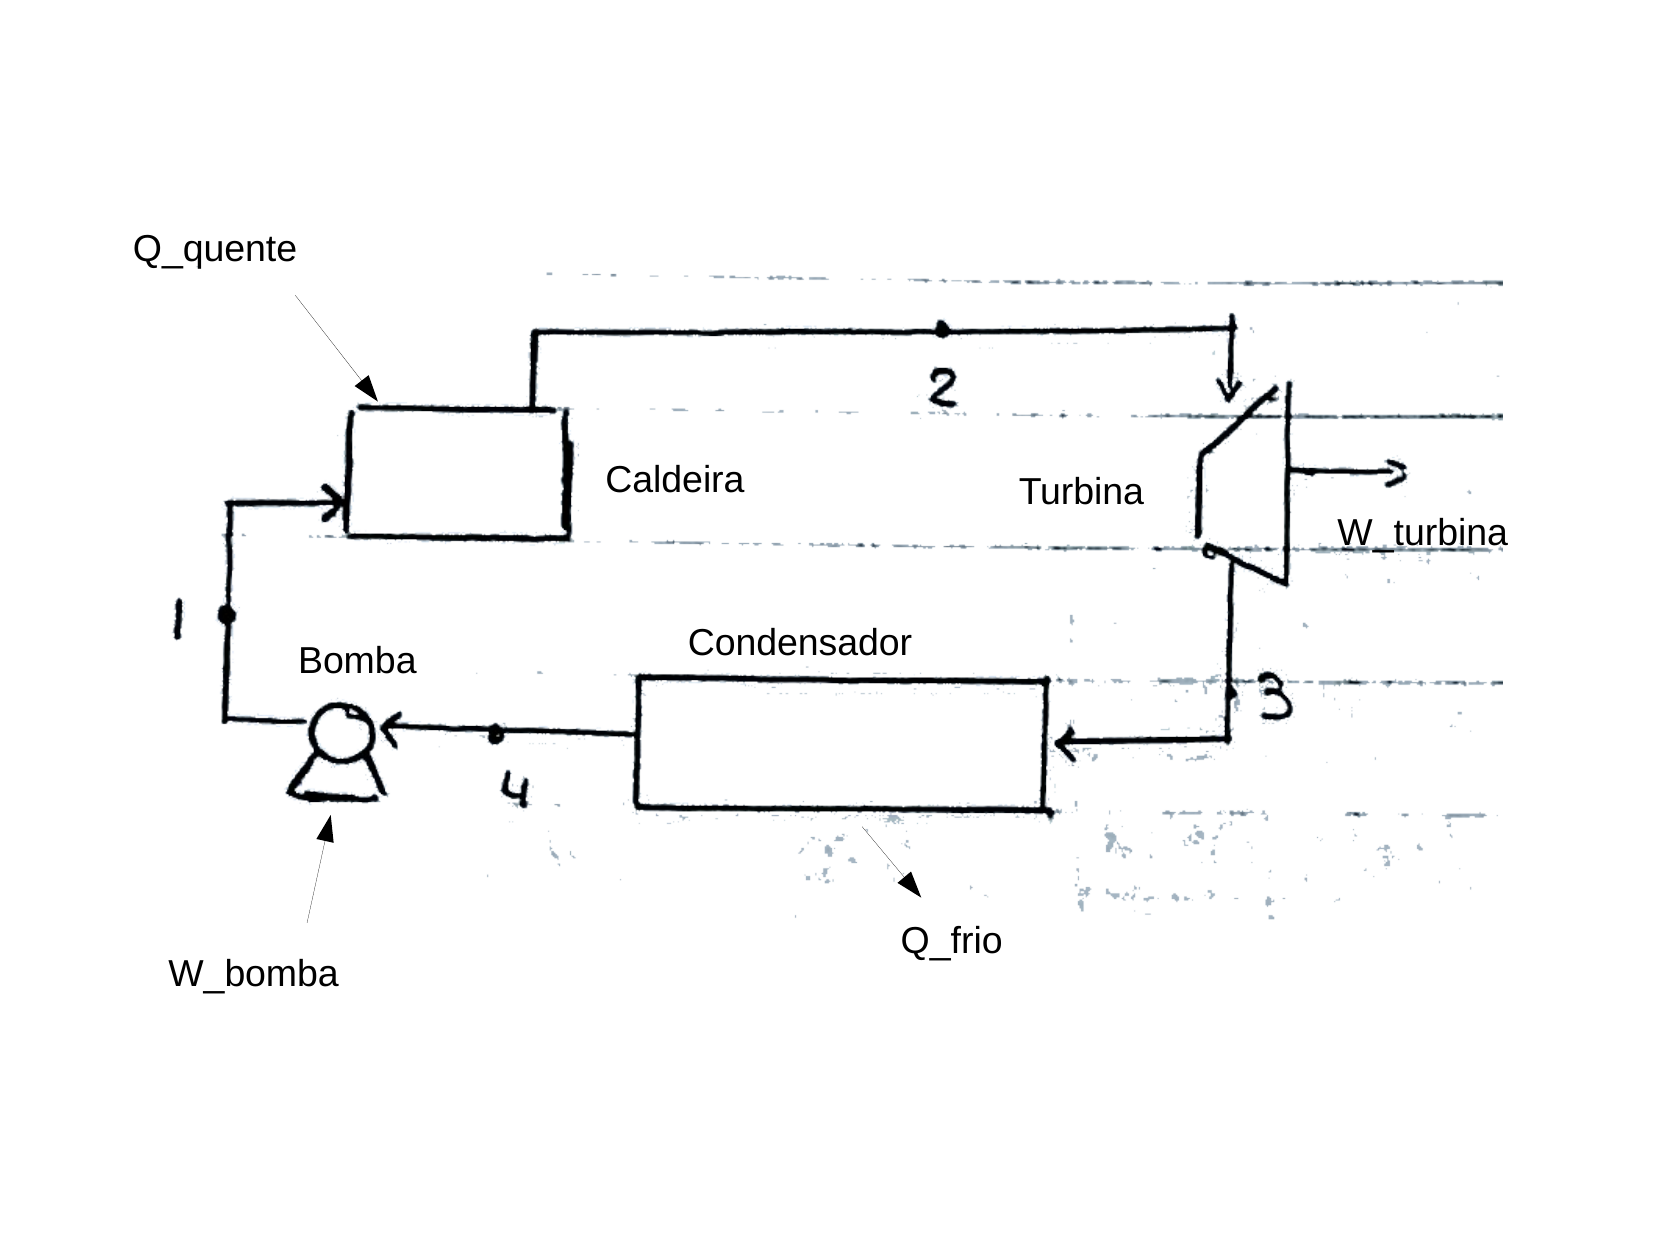

Q_quente
Caldeira
Turbina
W_turbina
Condensador
Bomba
Q_frio
W_bomba